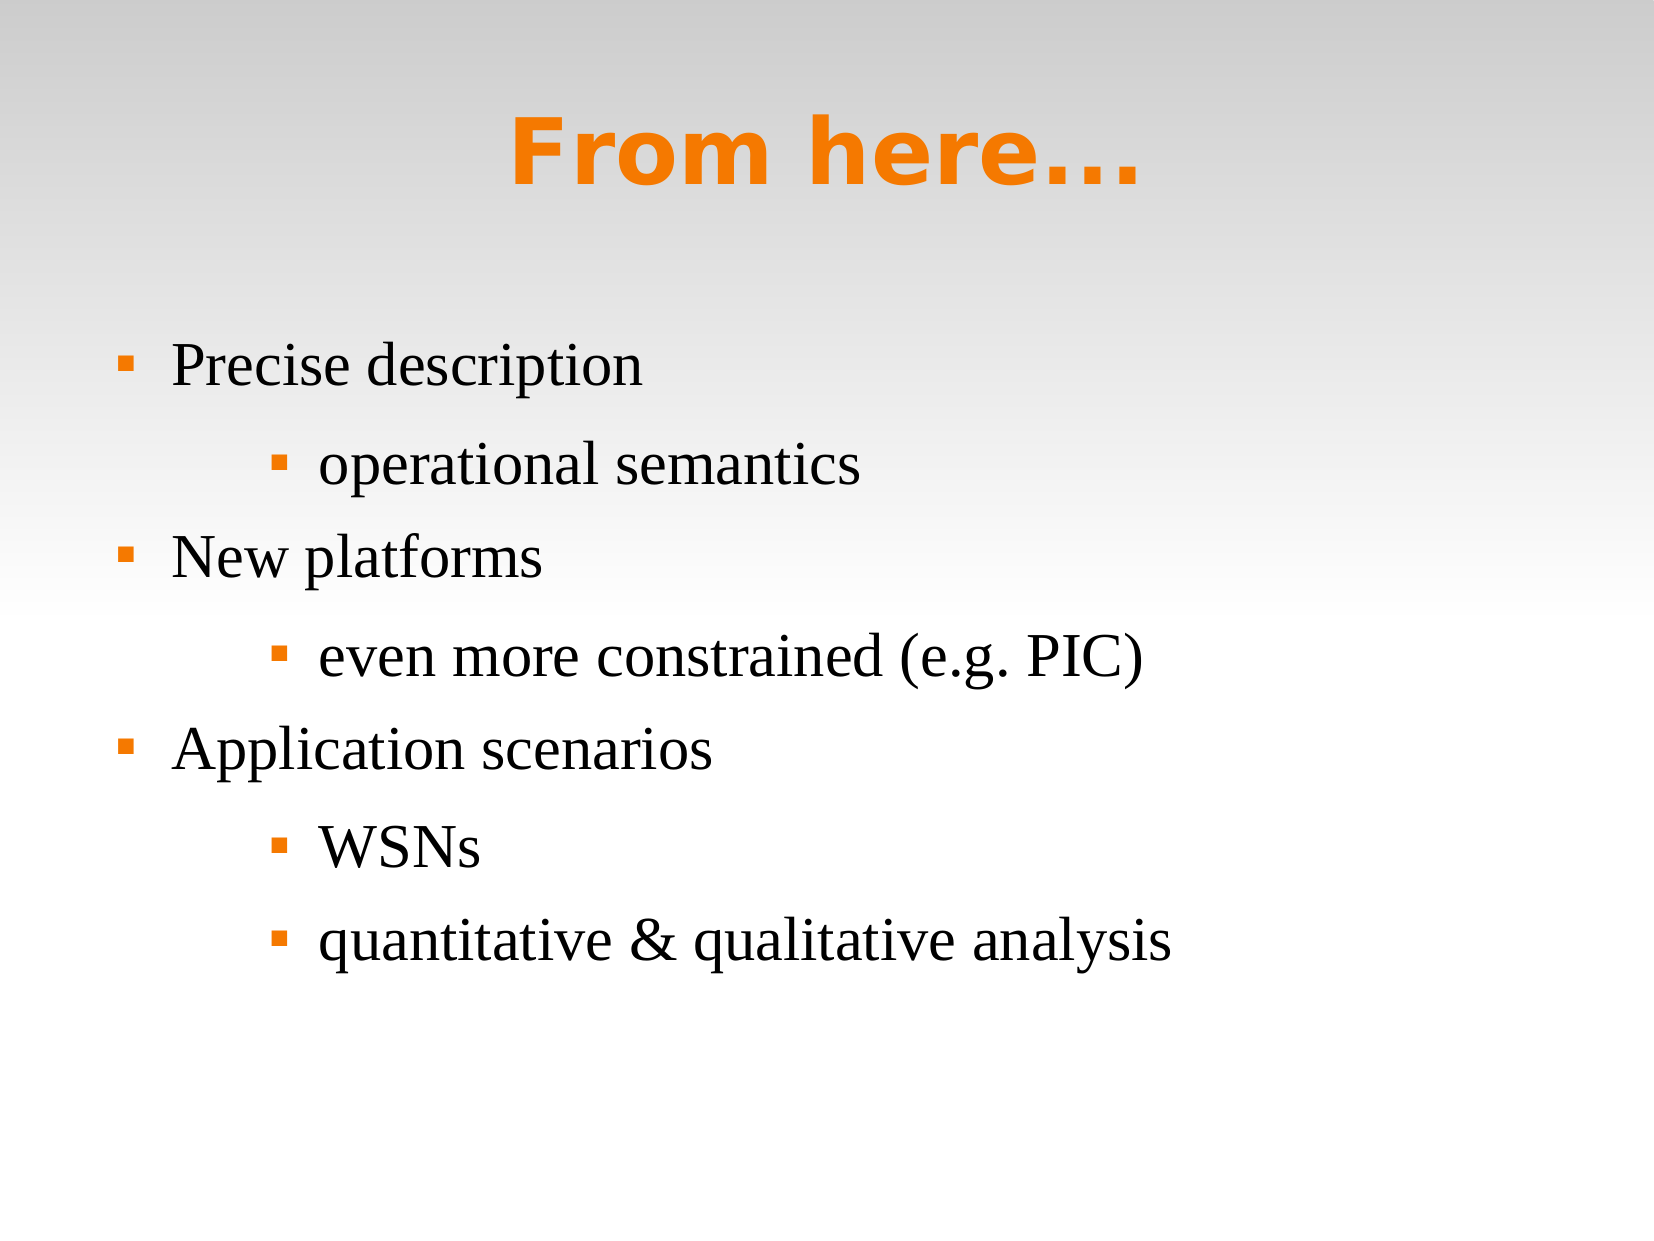

# From here...
Precise description
operational semantics
New platforms
even more constrained (e.g. PIC)
Application scenarios
WSNs
quantitative & qualitative analysis